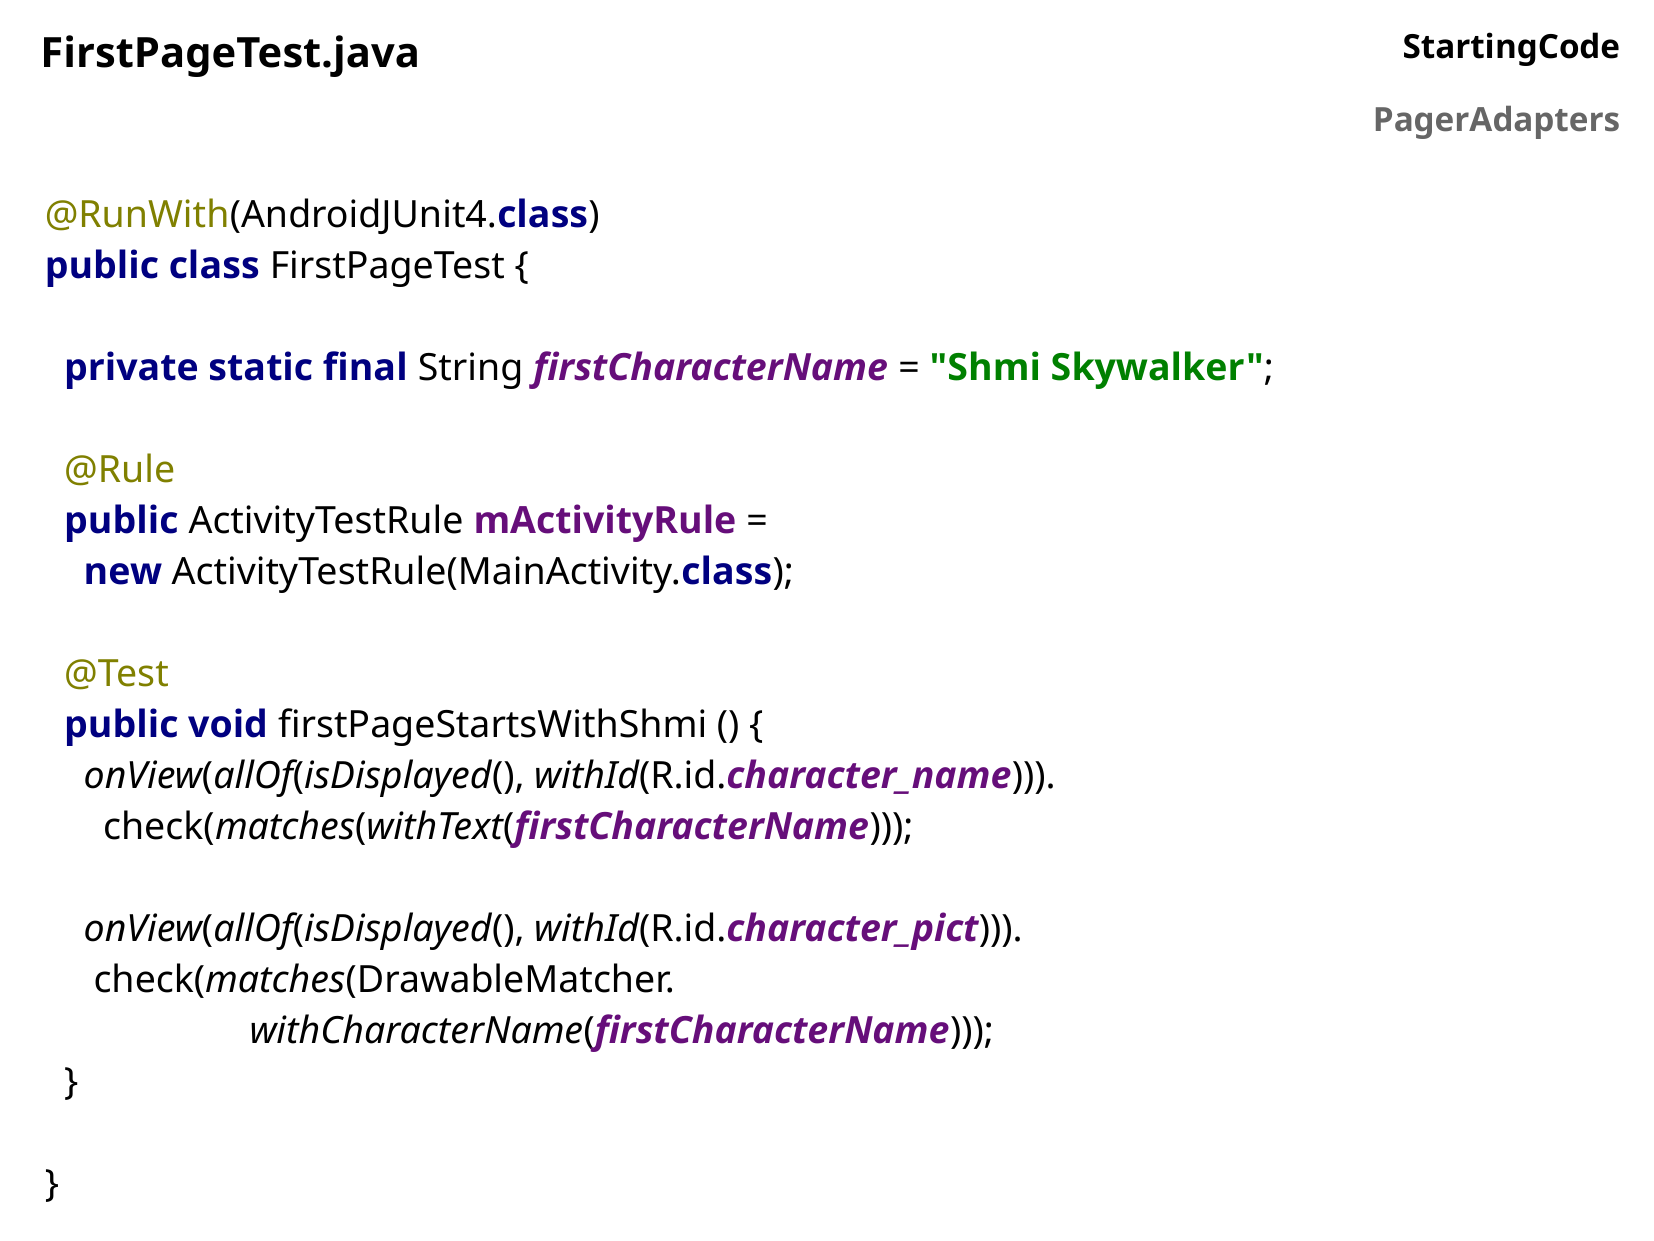

| FirstPageTest.java | StartingCode |
| --- | --- |
| | PagerAdapters |
Starting Position - FirstPageTest
@RunWith(AndroidJUnit4.class)
public class FirstPageTest {
 private static final String firstCharacterName = "Shmi Skywalker";
 @Rule
 public ActivityTestRule mActivityRule =
 new ActivityTestRule(MainActivity.class);
 @Test
 public void firstPageStartsWithShmi () {
 onView(allOf(isDisplayed(), withId(R.id.character_name))).
 check(matches(withText(firstCharacterName)));
 onView(allOf(isDisplayed(), withId(R.id.character_pict))).
 check(matches(DrawableMatcher.
 withCharacterName(firstCharacterName)));
 }
}